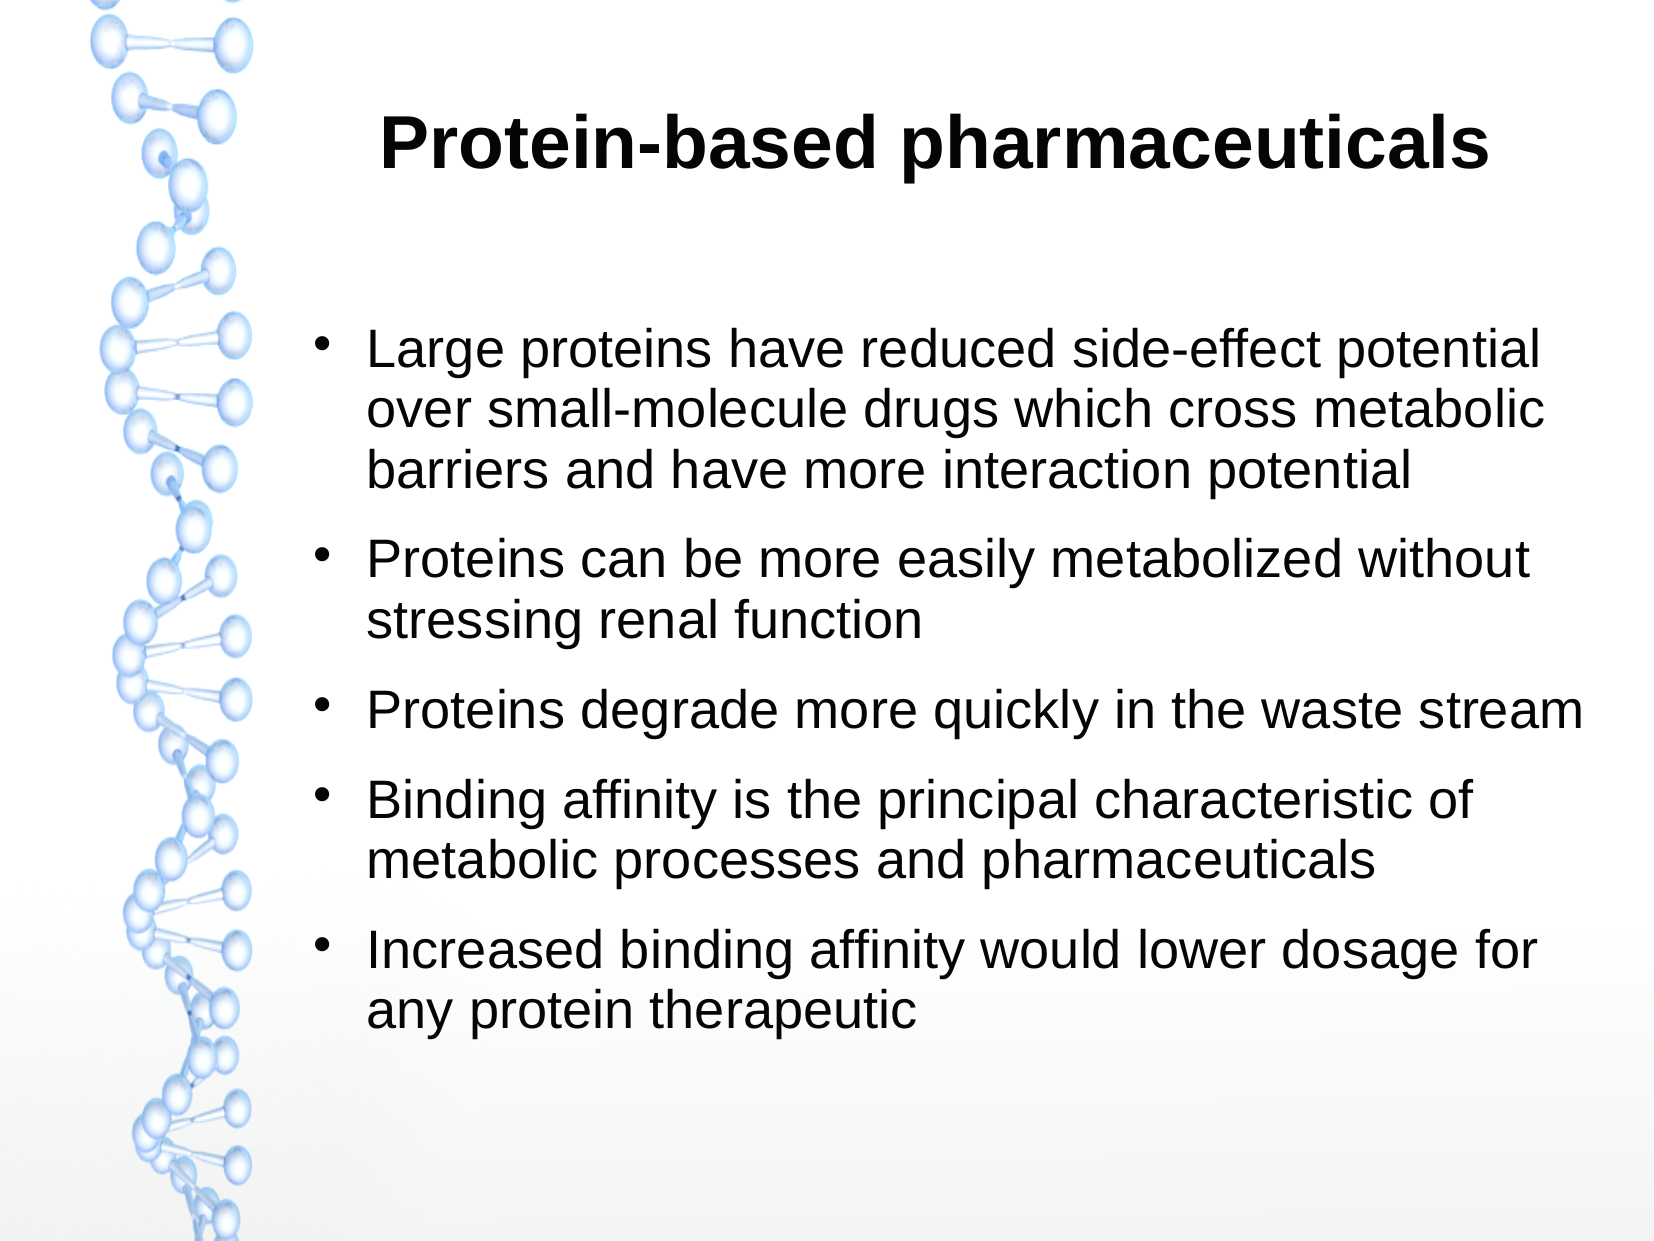

# Protein-based pharmaceuticals
Large proteins have reduced side-effect potential over small-molecule drugs which cross metabolic barriers and have more interaction potential
Proteins can be more easily metabolized without stressing renal function
Proteins degrade more quickly in the waste stream
Binding affinity is the principal characteristic of metabolic processes and pharmaceuticals
Increased binding affinity would lower dosage for any protein therapeutic